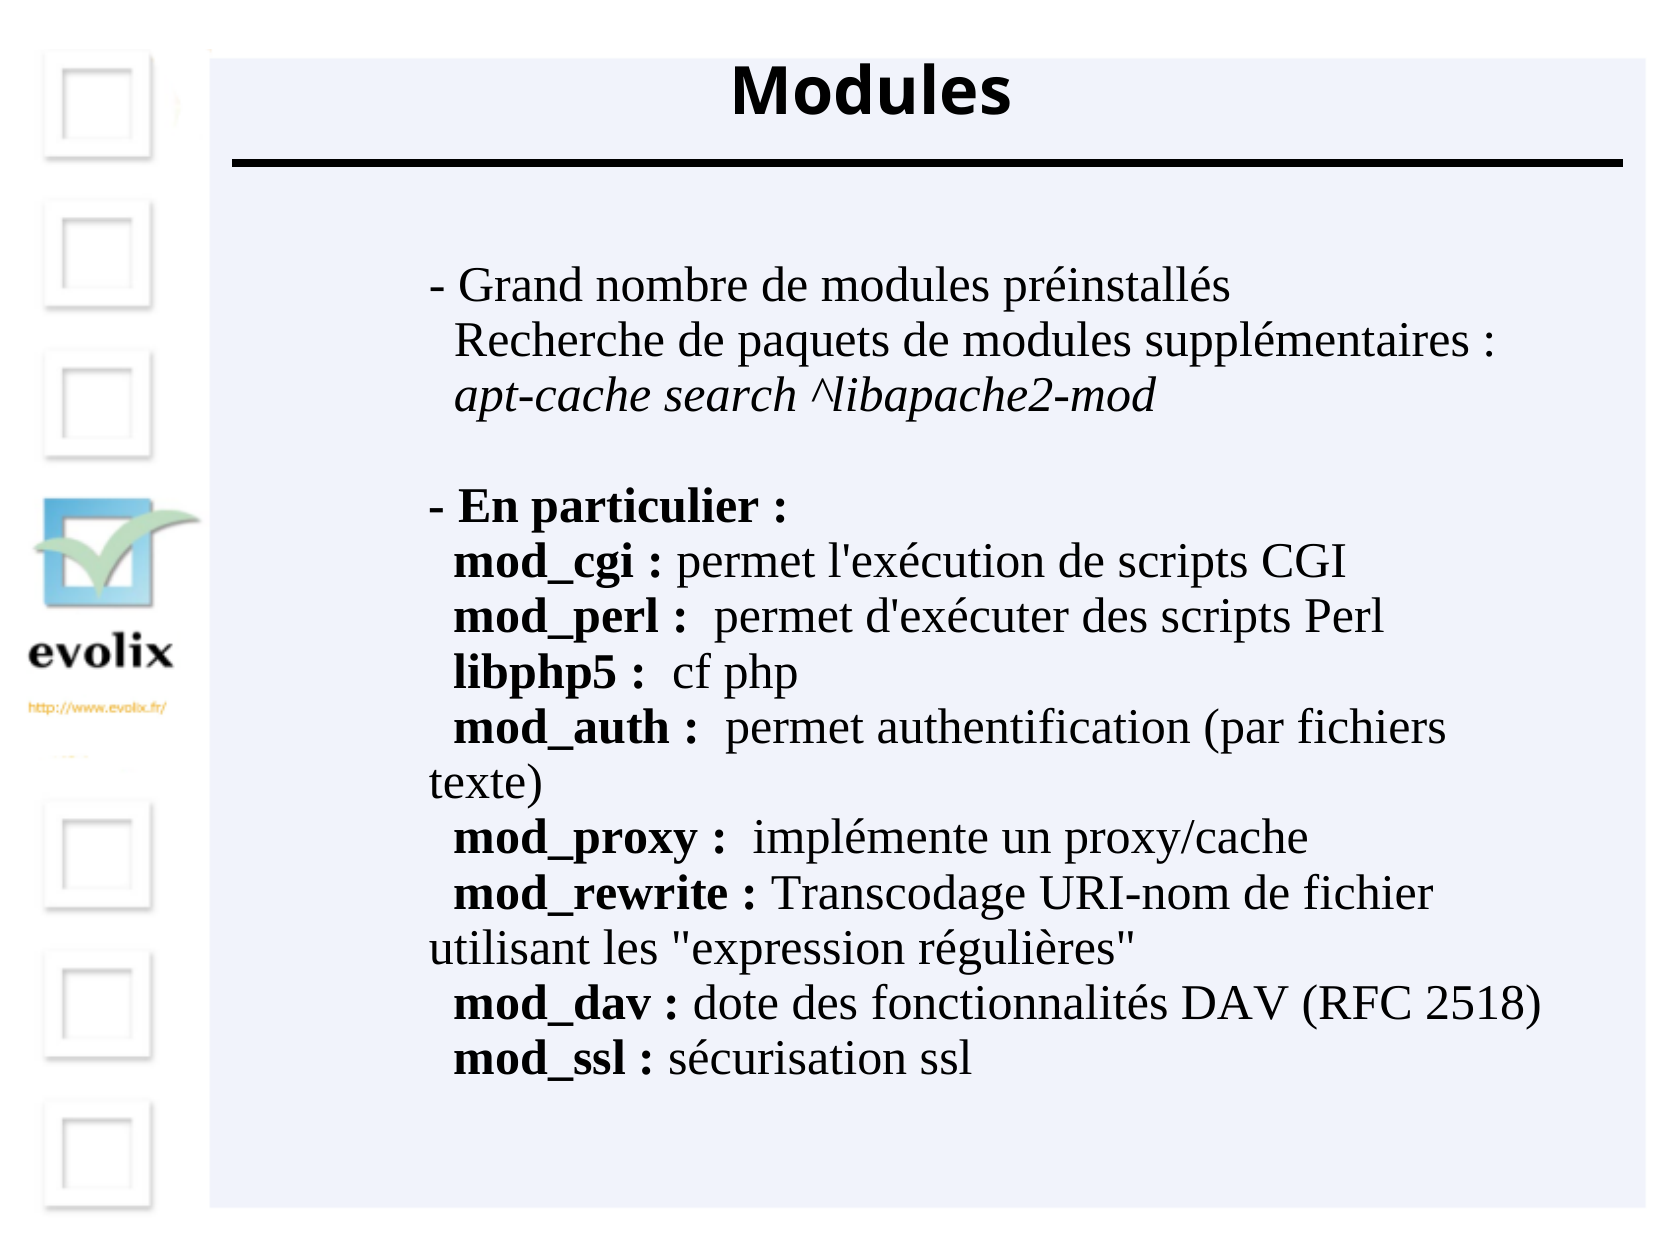

# Modules
- Grand nombre de modules préinstallés
 Recherche de paquets de modules supplémentaires :
 apt-cache search ^libapache2-mod
- En particulier :
 mod_cgi : permet l'exécution de scripts CGI
 mod_perl : permet d'exécuter des scripts Perl
 libphp5 : cf php
 mod_auth : permet authentification (par fichiers texte)
 mod_proxy : implémente un proxy/cache
 mod_rewrite : Transcodage URI-nom de fichier utilisant les "expression régulières"
 mod_dav : dote des fonctionnalités DAV (RFC 2518)
 mod_ssl : sécurisation ssl